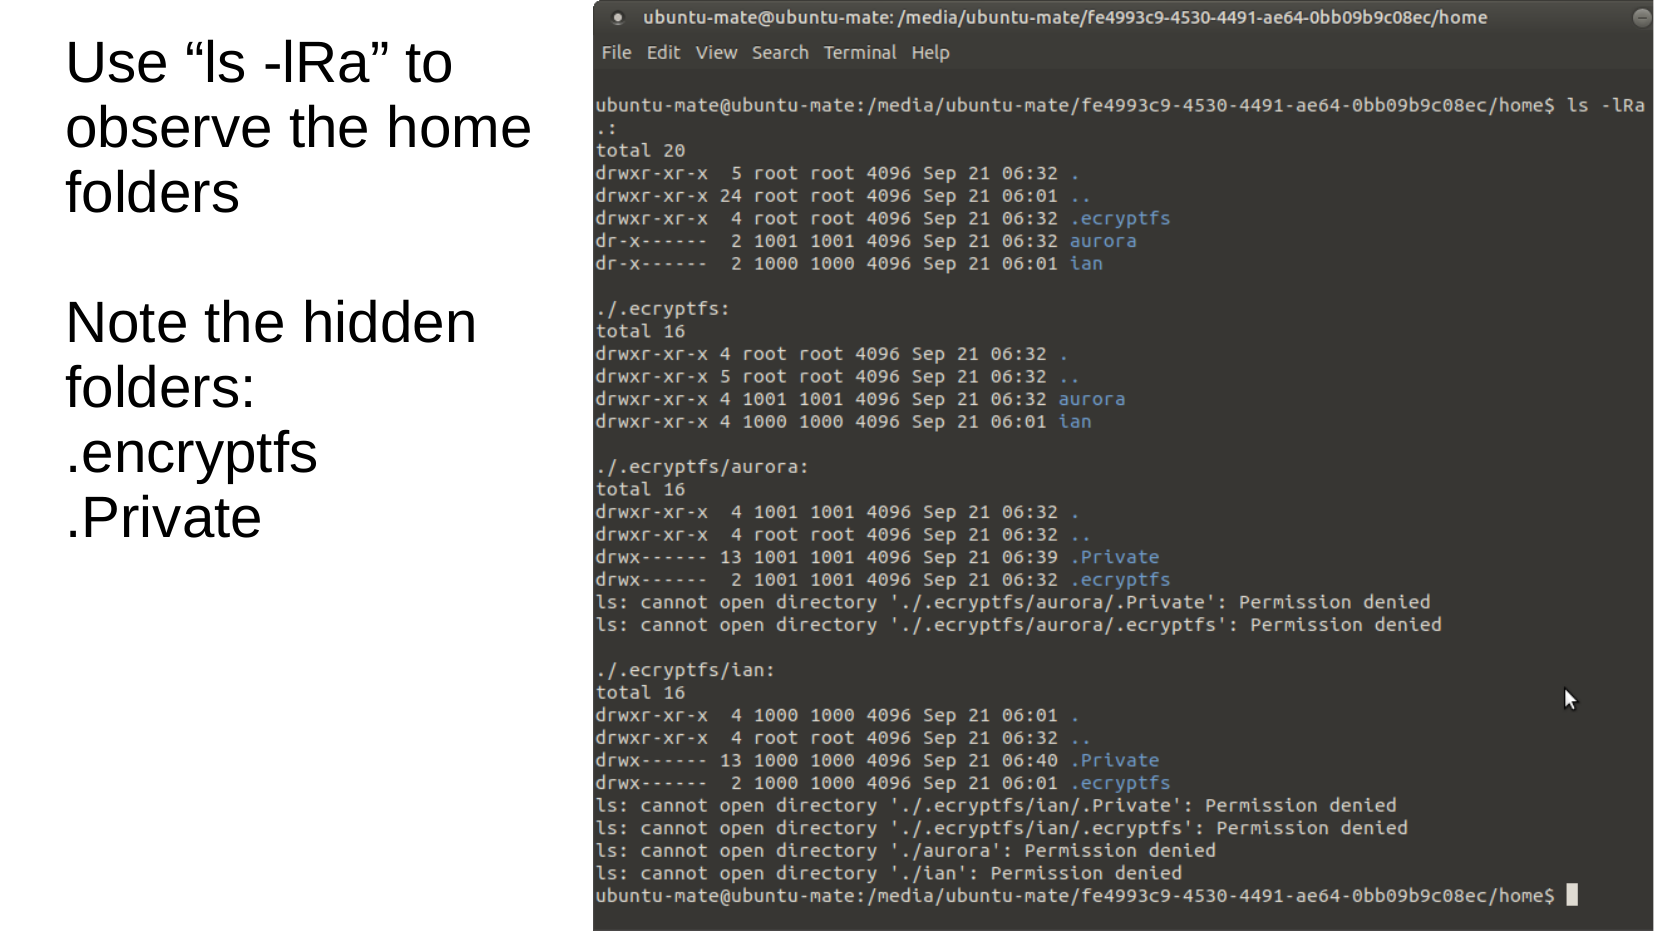

# Use “ls -lRa” to observe the home folders Note the hidden folders: .encryptfs .Private